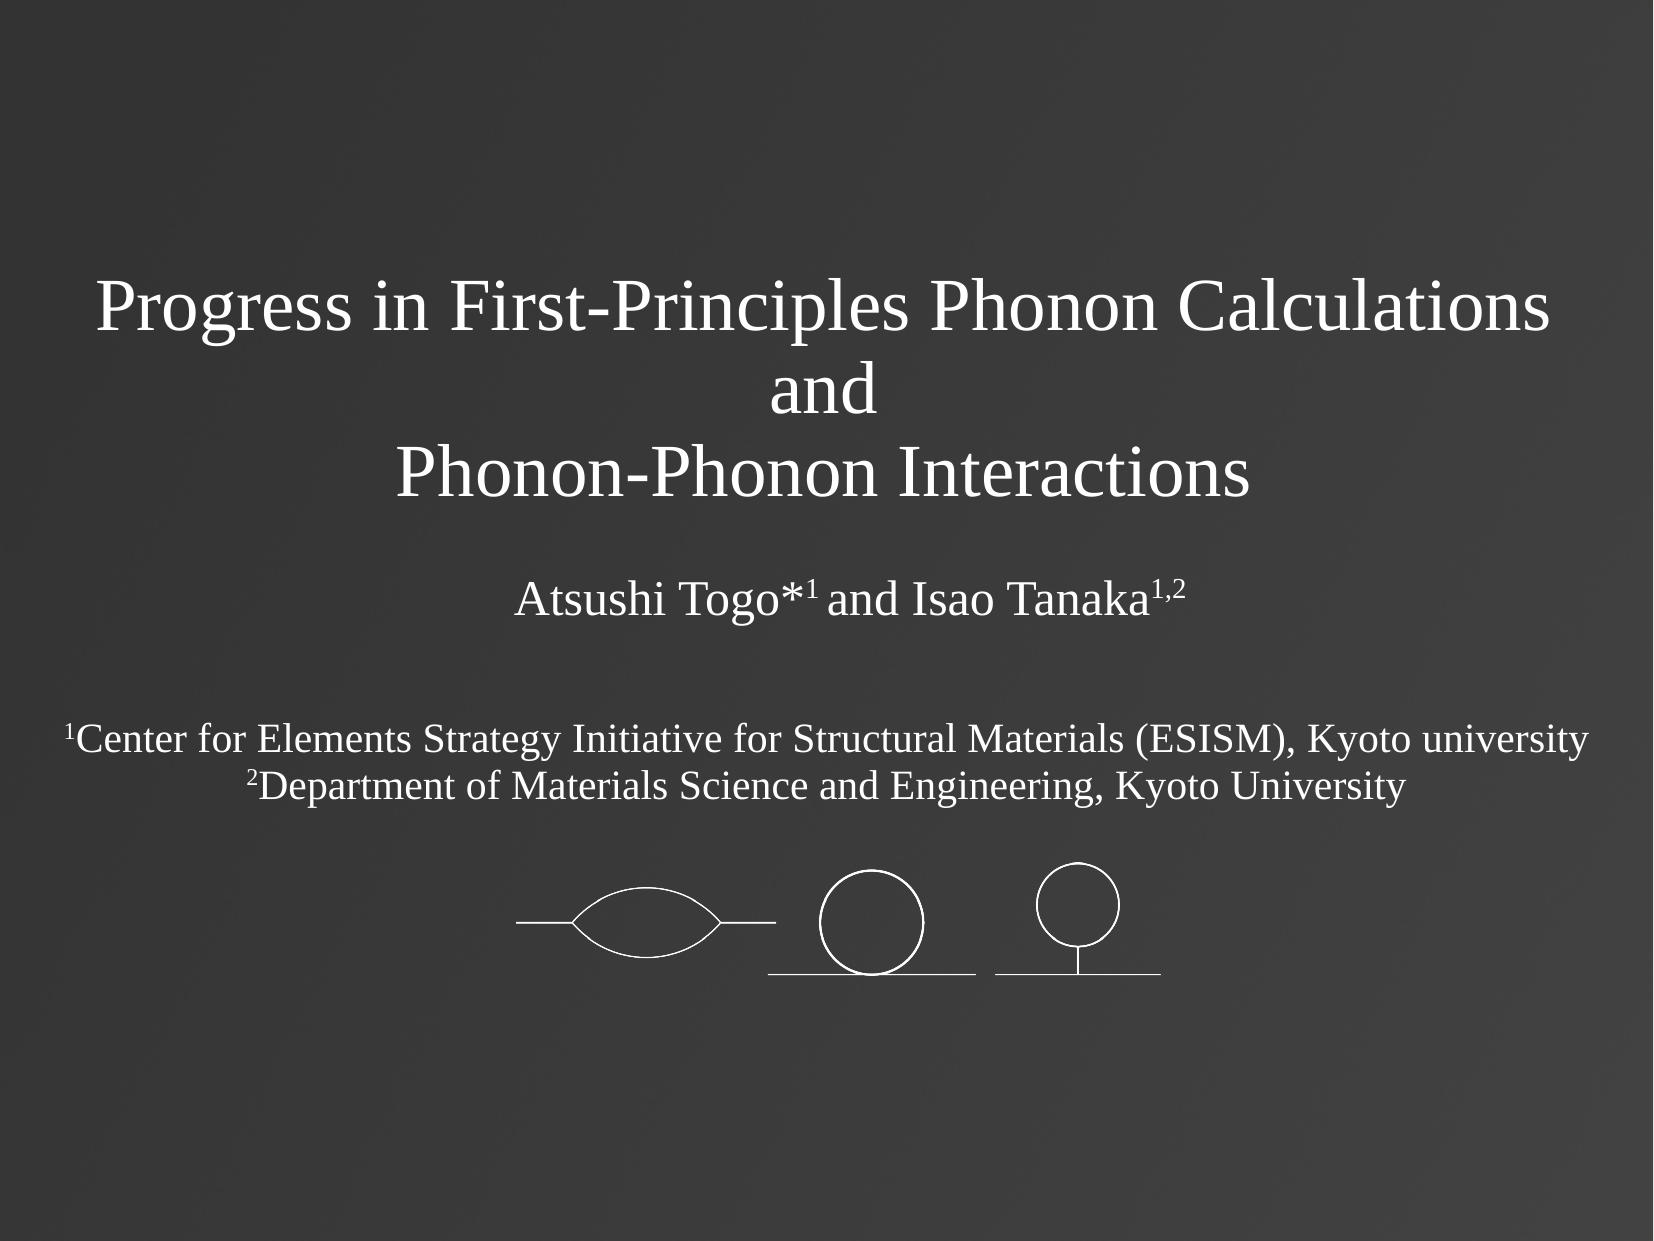

Progress in First-Principles Phonon Calculations
and
Phonon-Phonon Interactions
Atsushi Togo*1 and Isao Tanaka1,2
1Center for Elements Strategy Initiative for Structural Materials (ESISM), Kyoto university
2Department of Materials Science and Engineering, Kyoto University